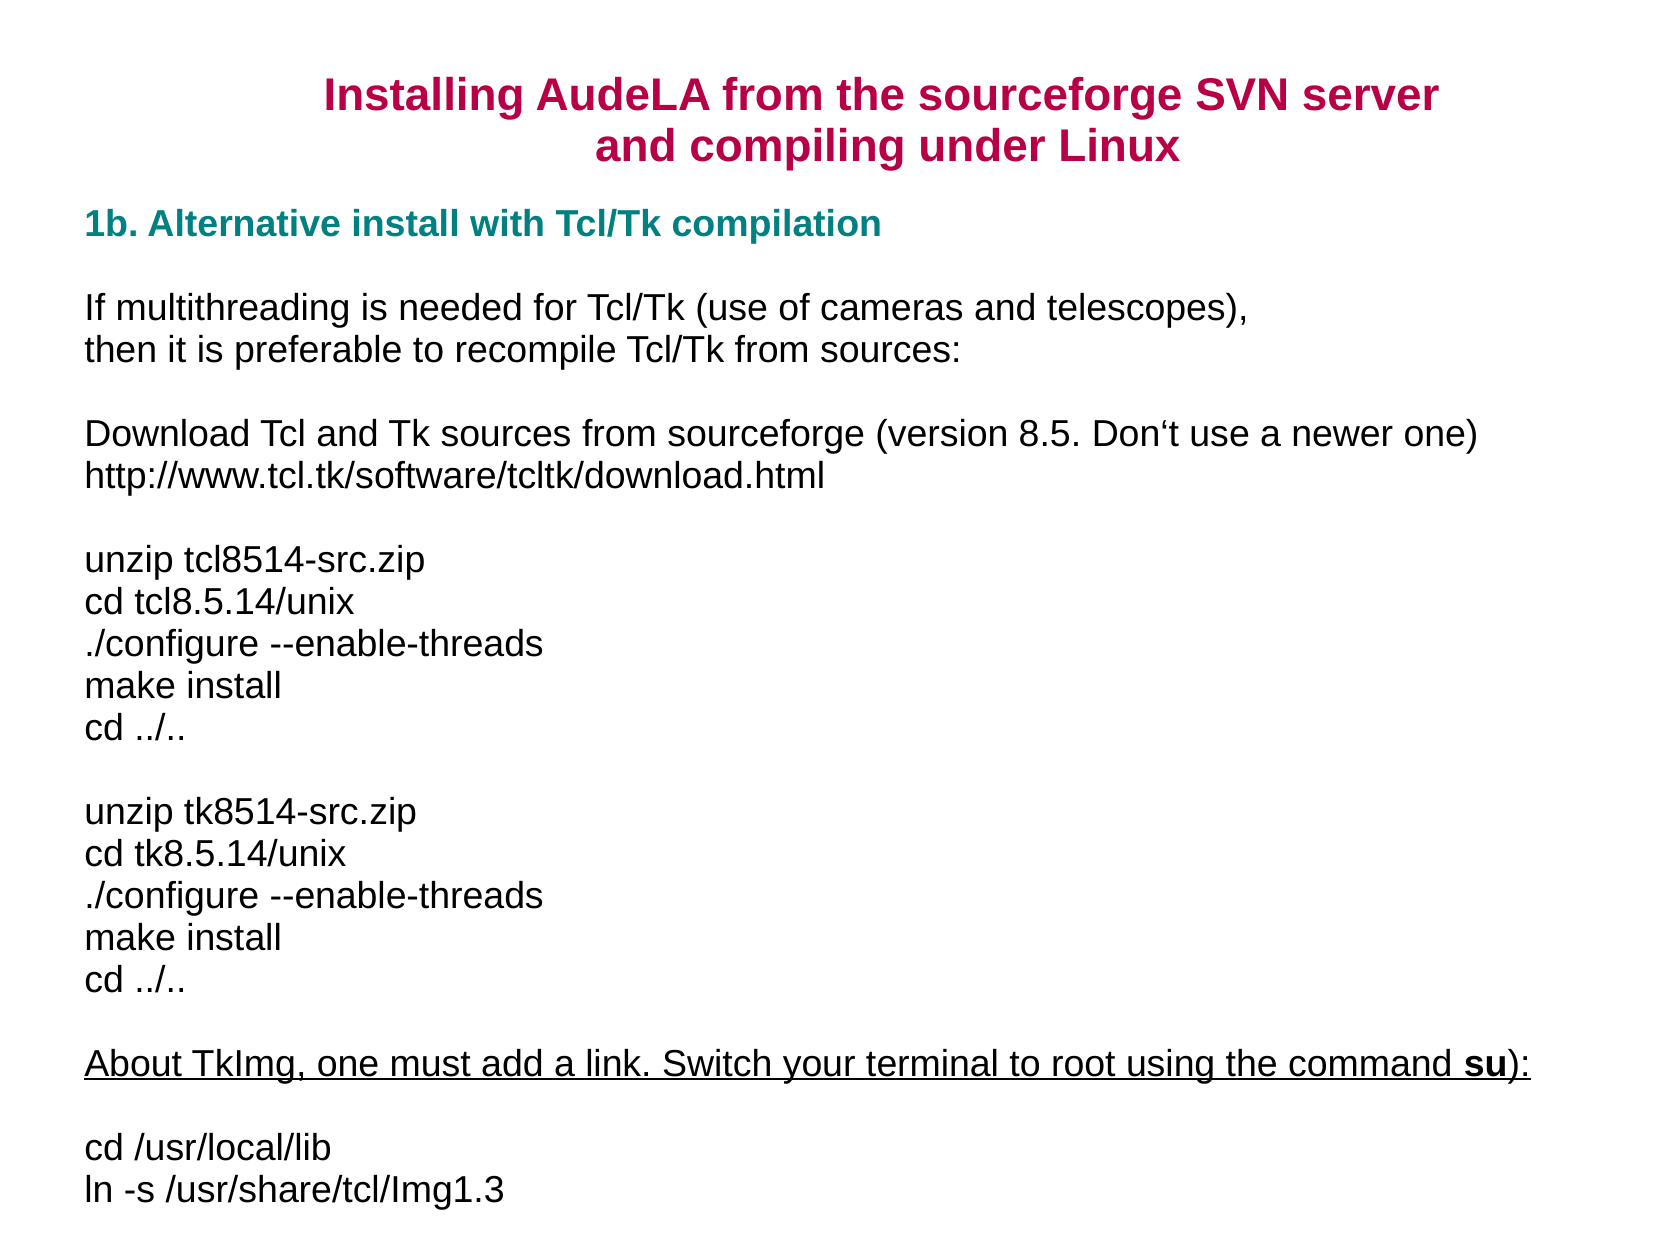

Installing AudeLA from the sourceforge SVN server
and compiling under Linux
1b. Alternative install with Tcl/Tk compilation
If multithreading is needed for Tcl/Tk (use of cameras and telescopes),
then it is preferable to recompile Tcl/Tk from sources:
Download Tcl and Tk sources from sourceforge (version 8.5. Don‘t use a newer one)
http://www.tcl.tk/software/tcltk/download.html
unzip tcl8514-src.zip
cd tcl8.5.14/unix
./configure --enable-threads
make install
cd ../..
unzip tk8514-src.zip
cd tk8.5.14/unix
./configure --enable-threads
make install
cd ../..
About TkImg, one must add a link. Switch your terminal to root using the command su):
cd /usr/local/lib
ln -s /usr/share/tcl/Img1.3